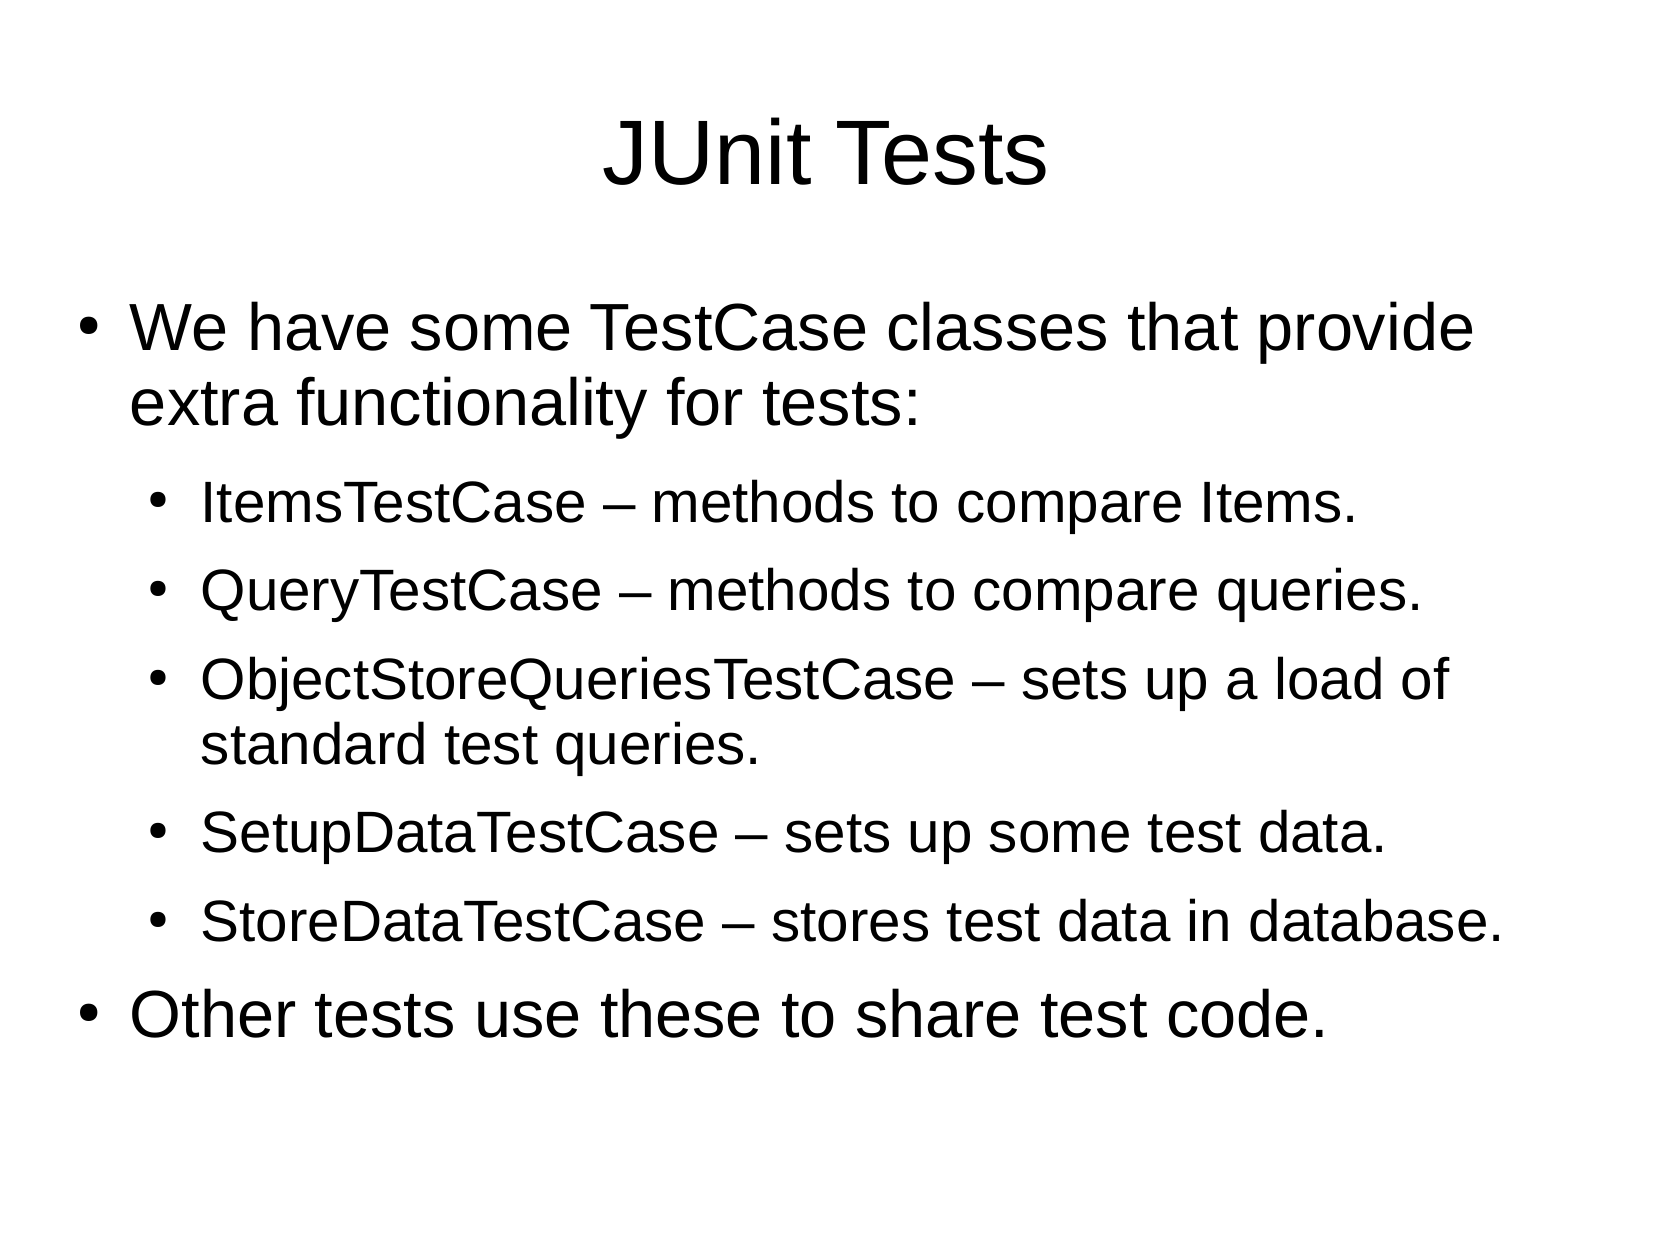

# JUnit Tests
We have some TestCase classes that provide extra functionality for tests:
ItemsTestCase – methods to compare Items.
QueryTestCase – methods to compare queries.
ObjectStoreQueriesTestCase – sets up a load of standard test queries.
SetupDataTestCase – sets up some test data.
StoreDataTestCase – stores test data in database.
Other tests use these to share test code.